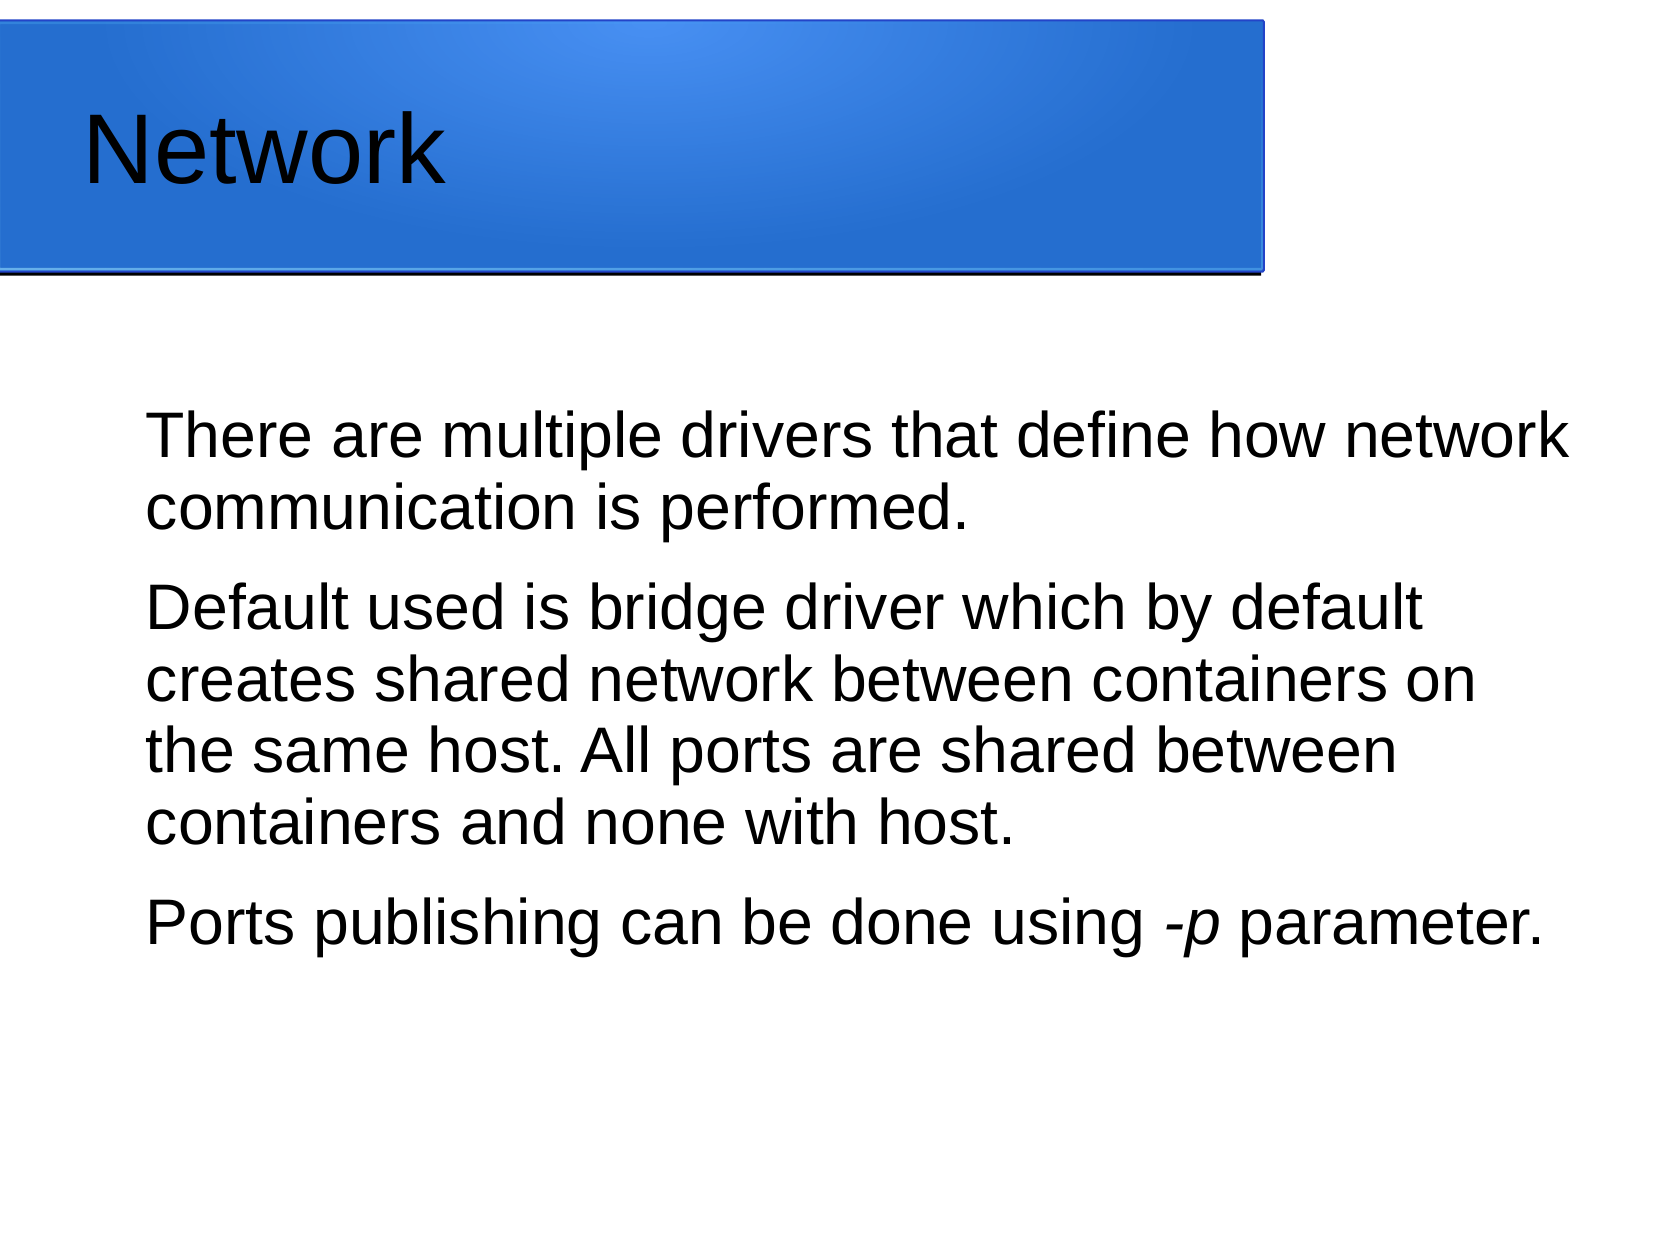

# Network
There are multiple drivers that define how network communication is performed.
Default used is bridge driver which by default creates shared network between containers on the same host. All ports are shared between containers and none with host.
Ports publishing can be done using -p parameter.